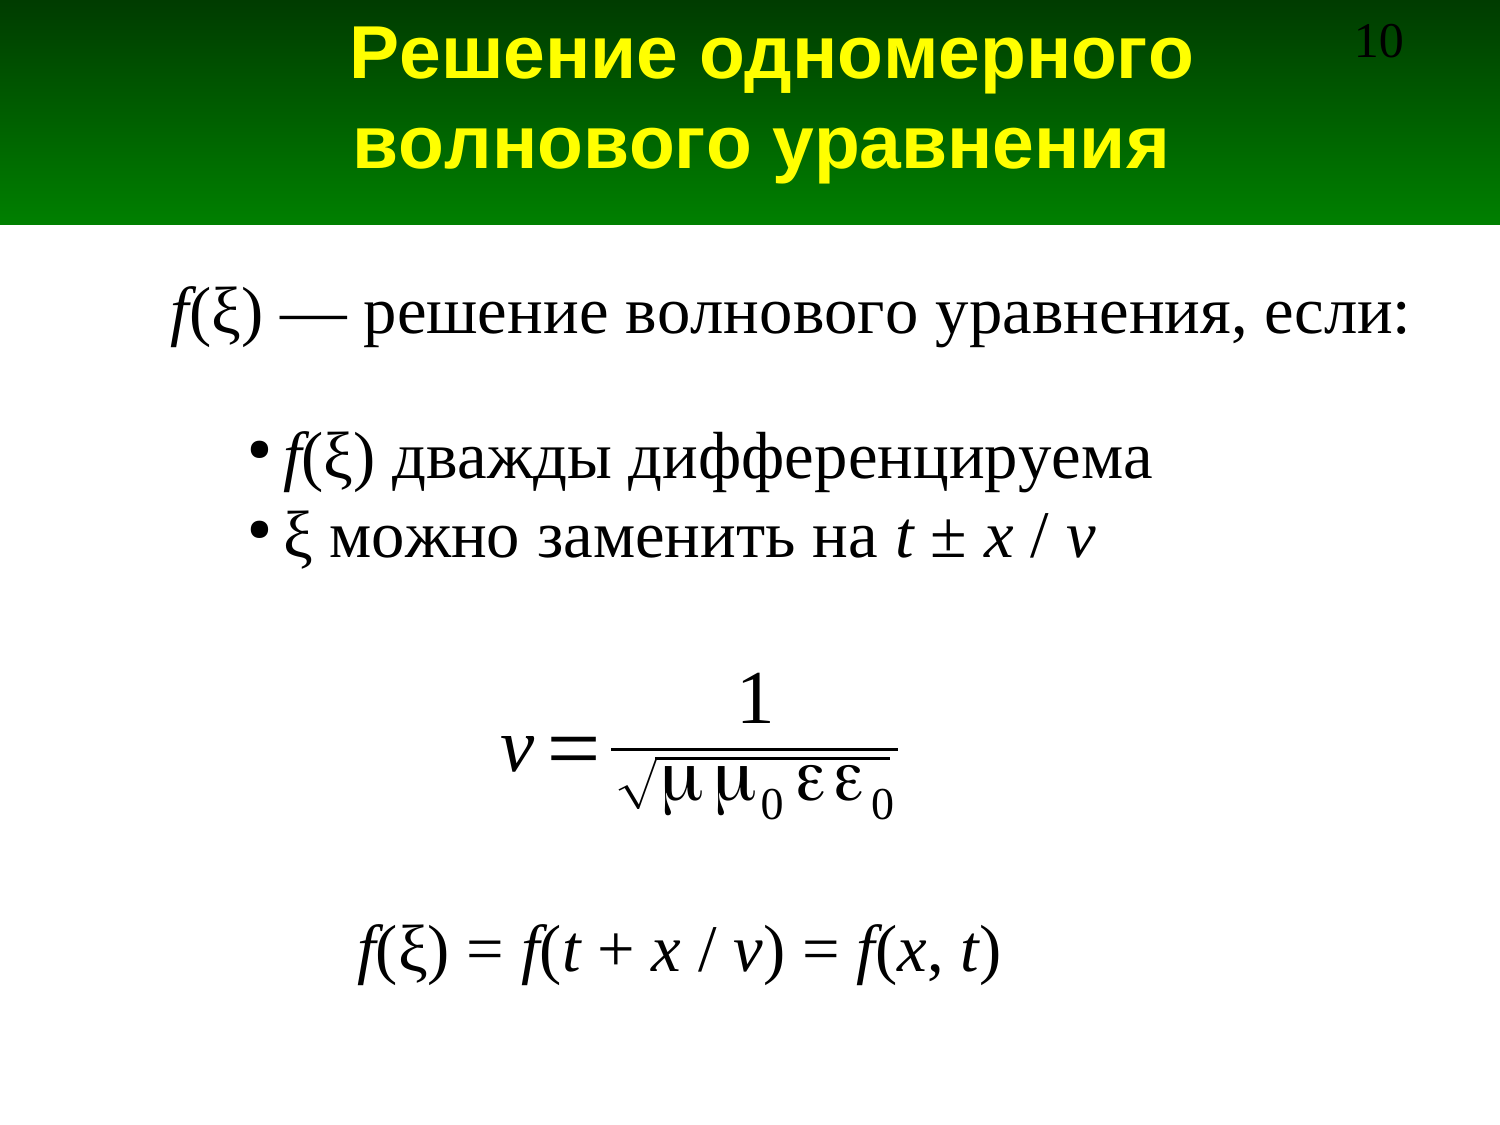

# Решение одномерного волнового уравнения
f(ξ) — решение волнового уравнения, если:
f(ξ) дважды дифференцируема
ξ можно заменить на t ± x / v
f(ξ) = f(t + x / v) = f(x, t)